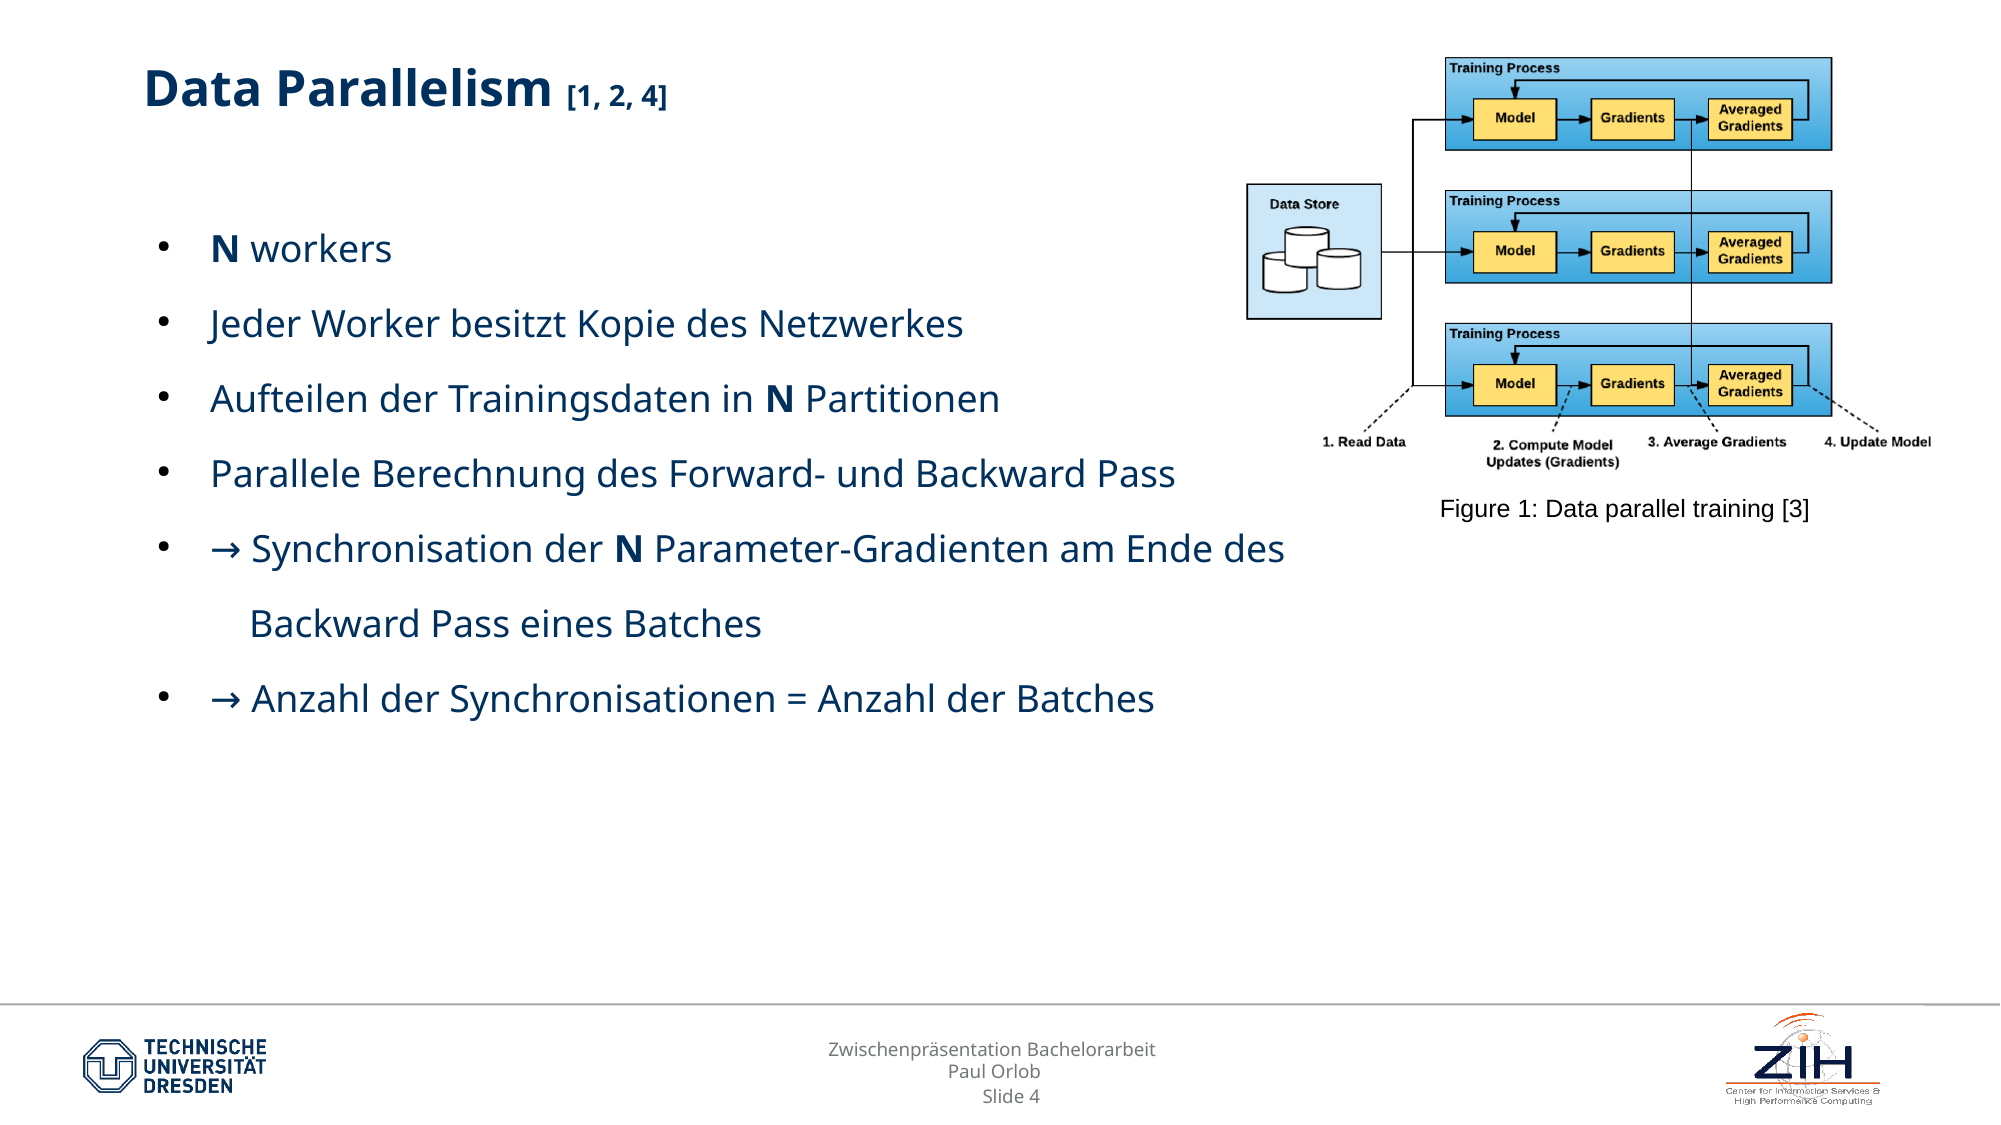

Data Parallelism [1, 2, 4]
# N workers
Jeder Worker besitzt Kopie des Netzwerkes
Aufteilen der Trainingsdaten in N Partitionen
Parallele Berechnung des Forward- und Backward Pass
→ Synchronisation der N Parameter-Gradienten am Ende des
 Backward Pass eines Batches
→ Anzahl der Synchronisationen = Anzahl der Batches
Figure 1: Data parallel training [3]